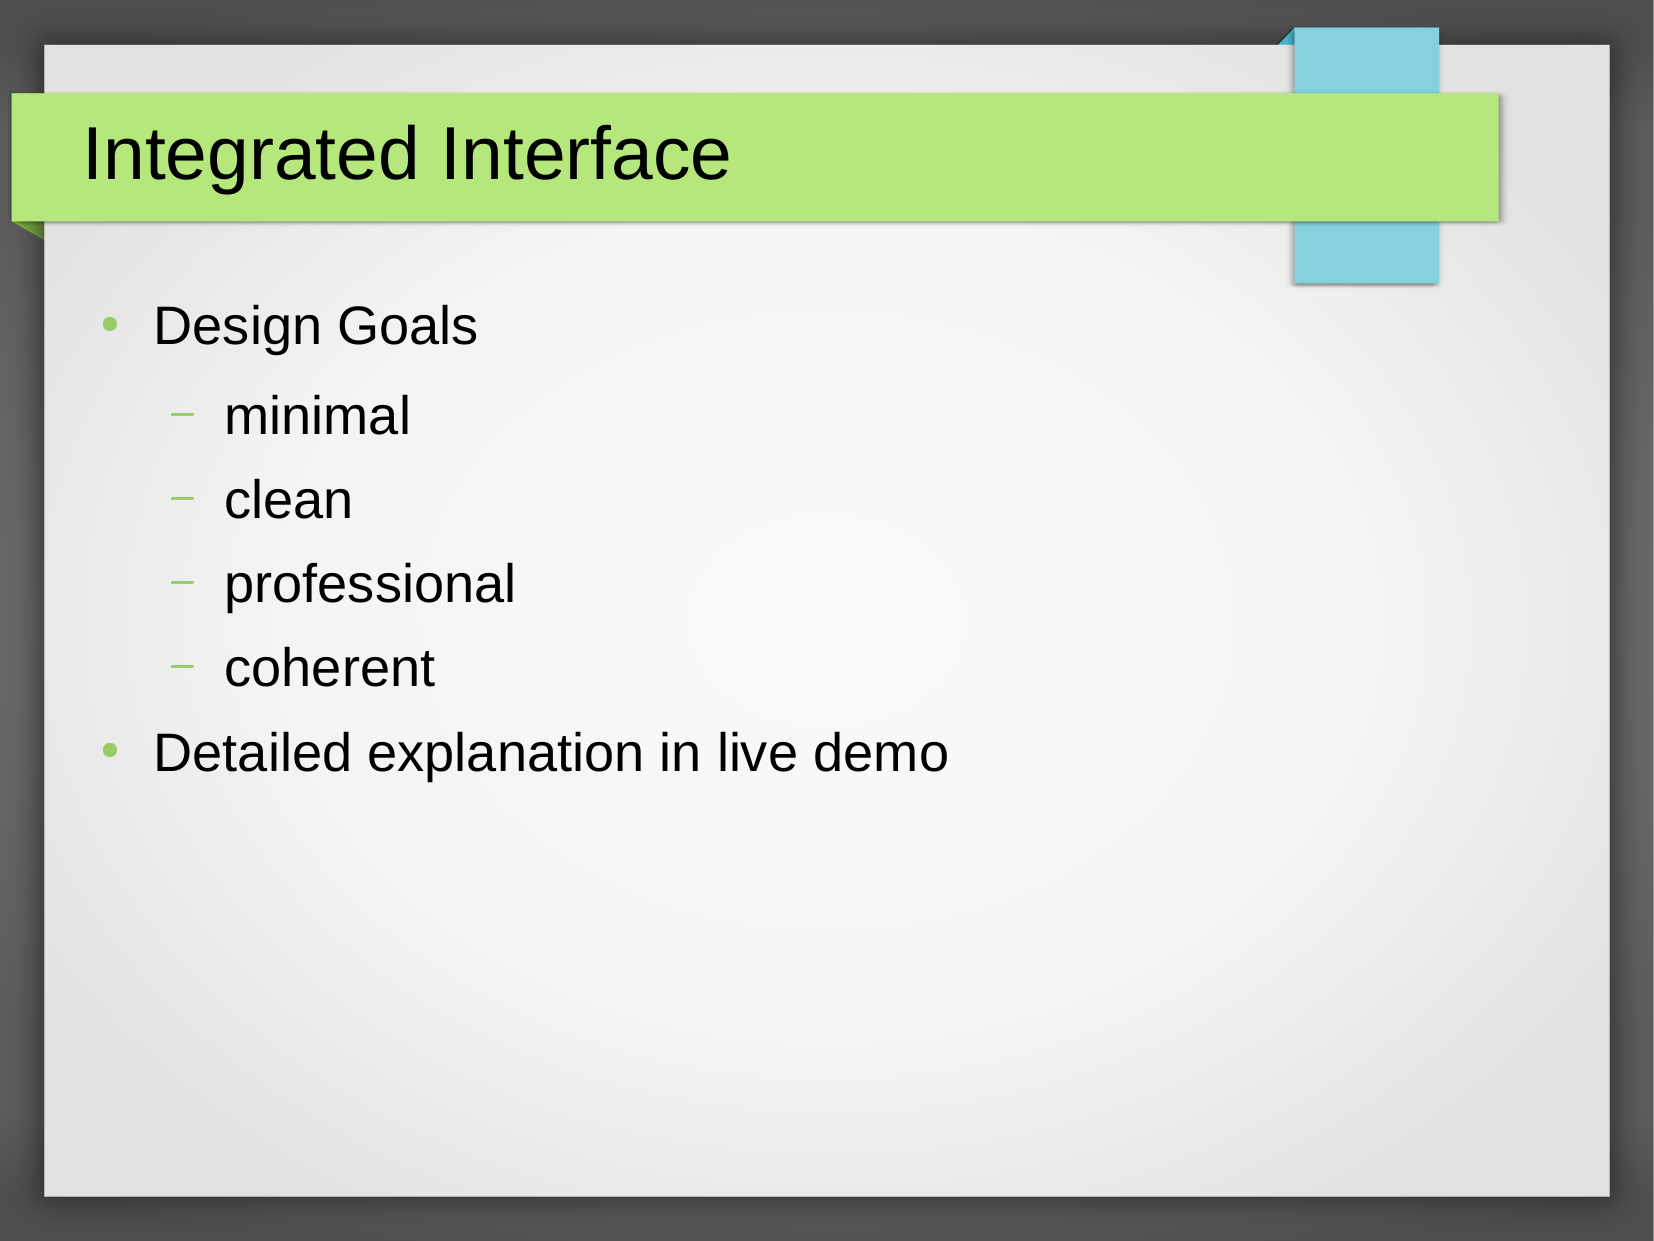

# Integrated Interface
Design Goals
minimal
clean
professional
coherent
Detailed explanation in live demo